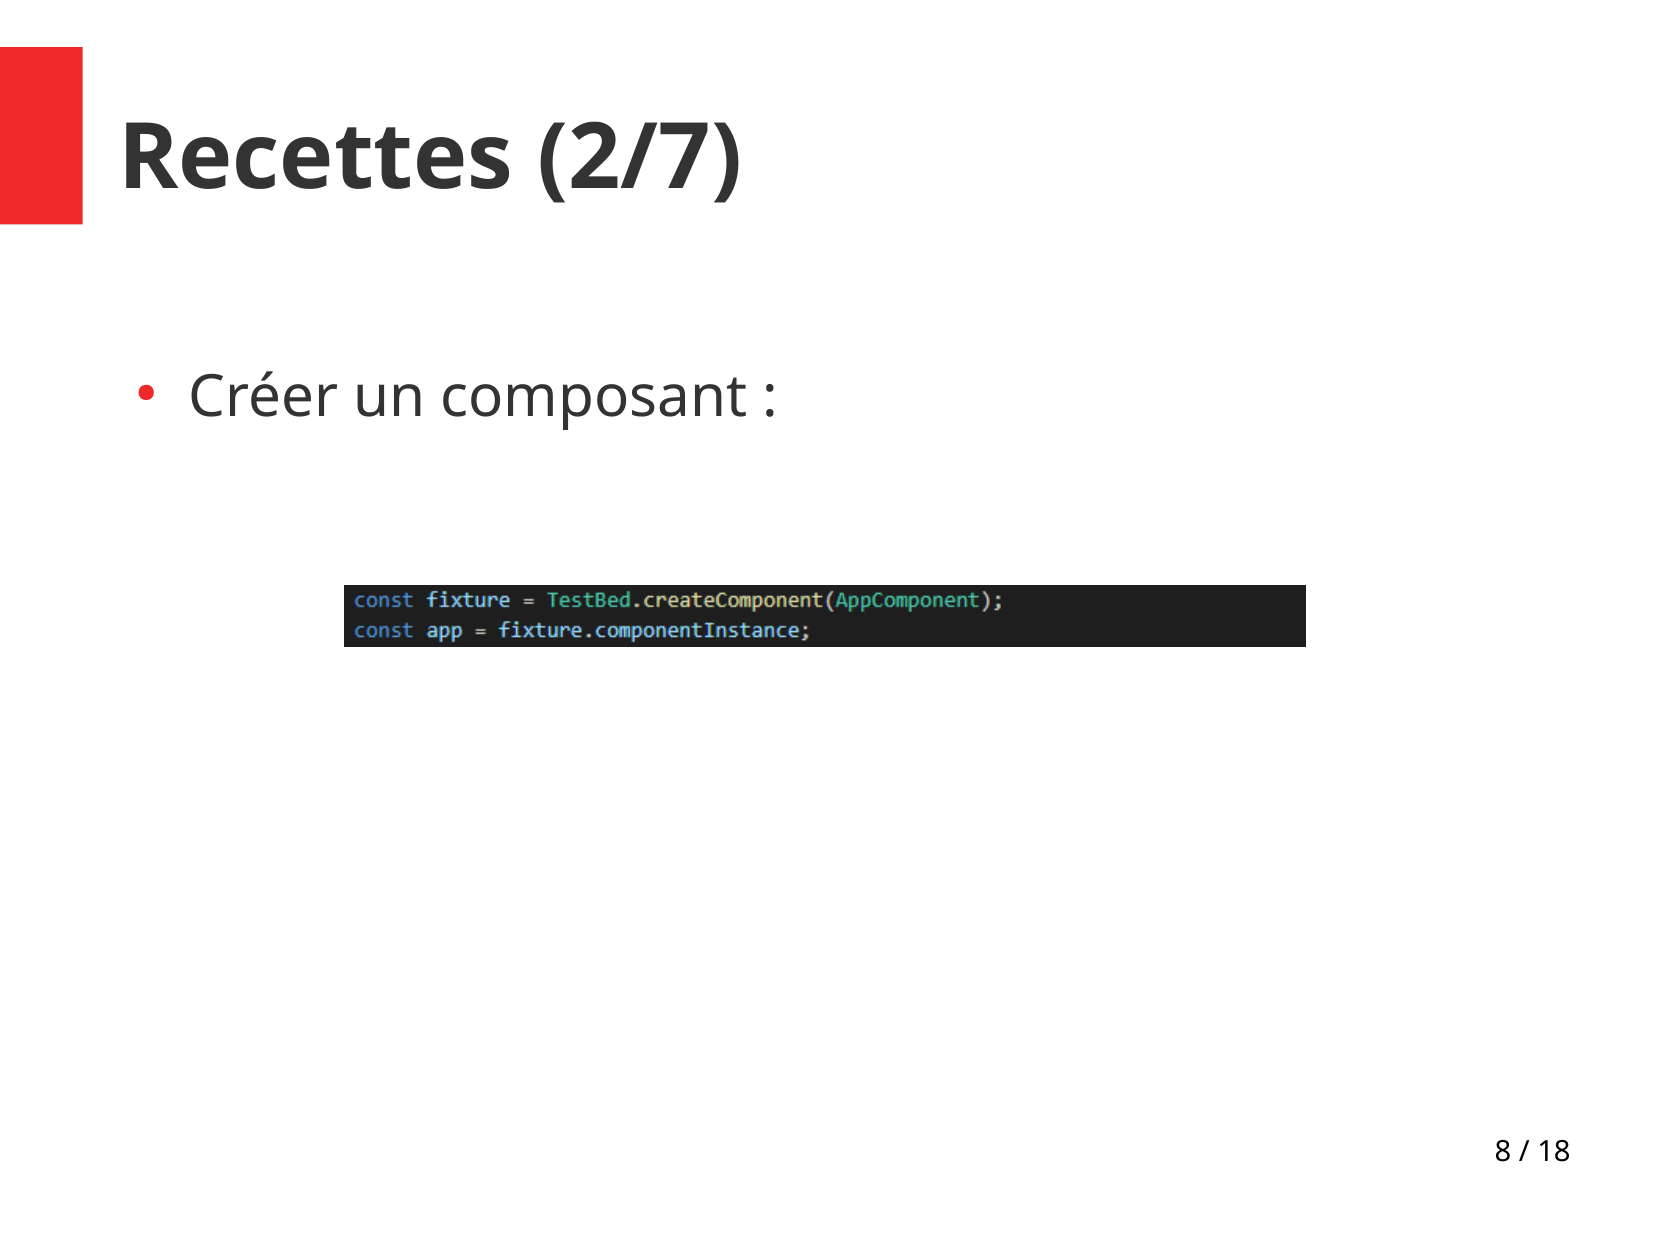

# Recettes (2/7)
Créer un composant :
8